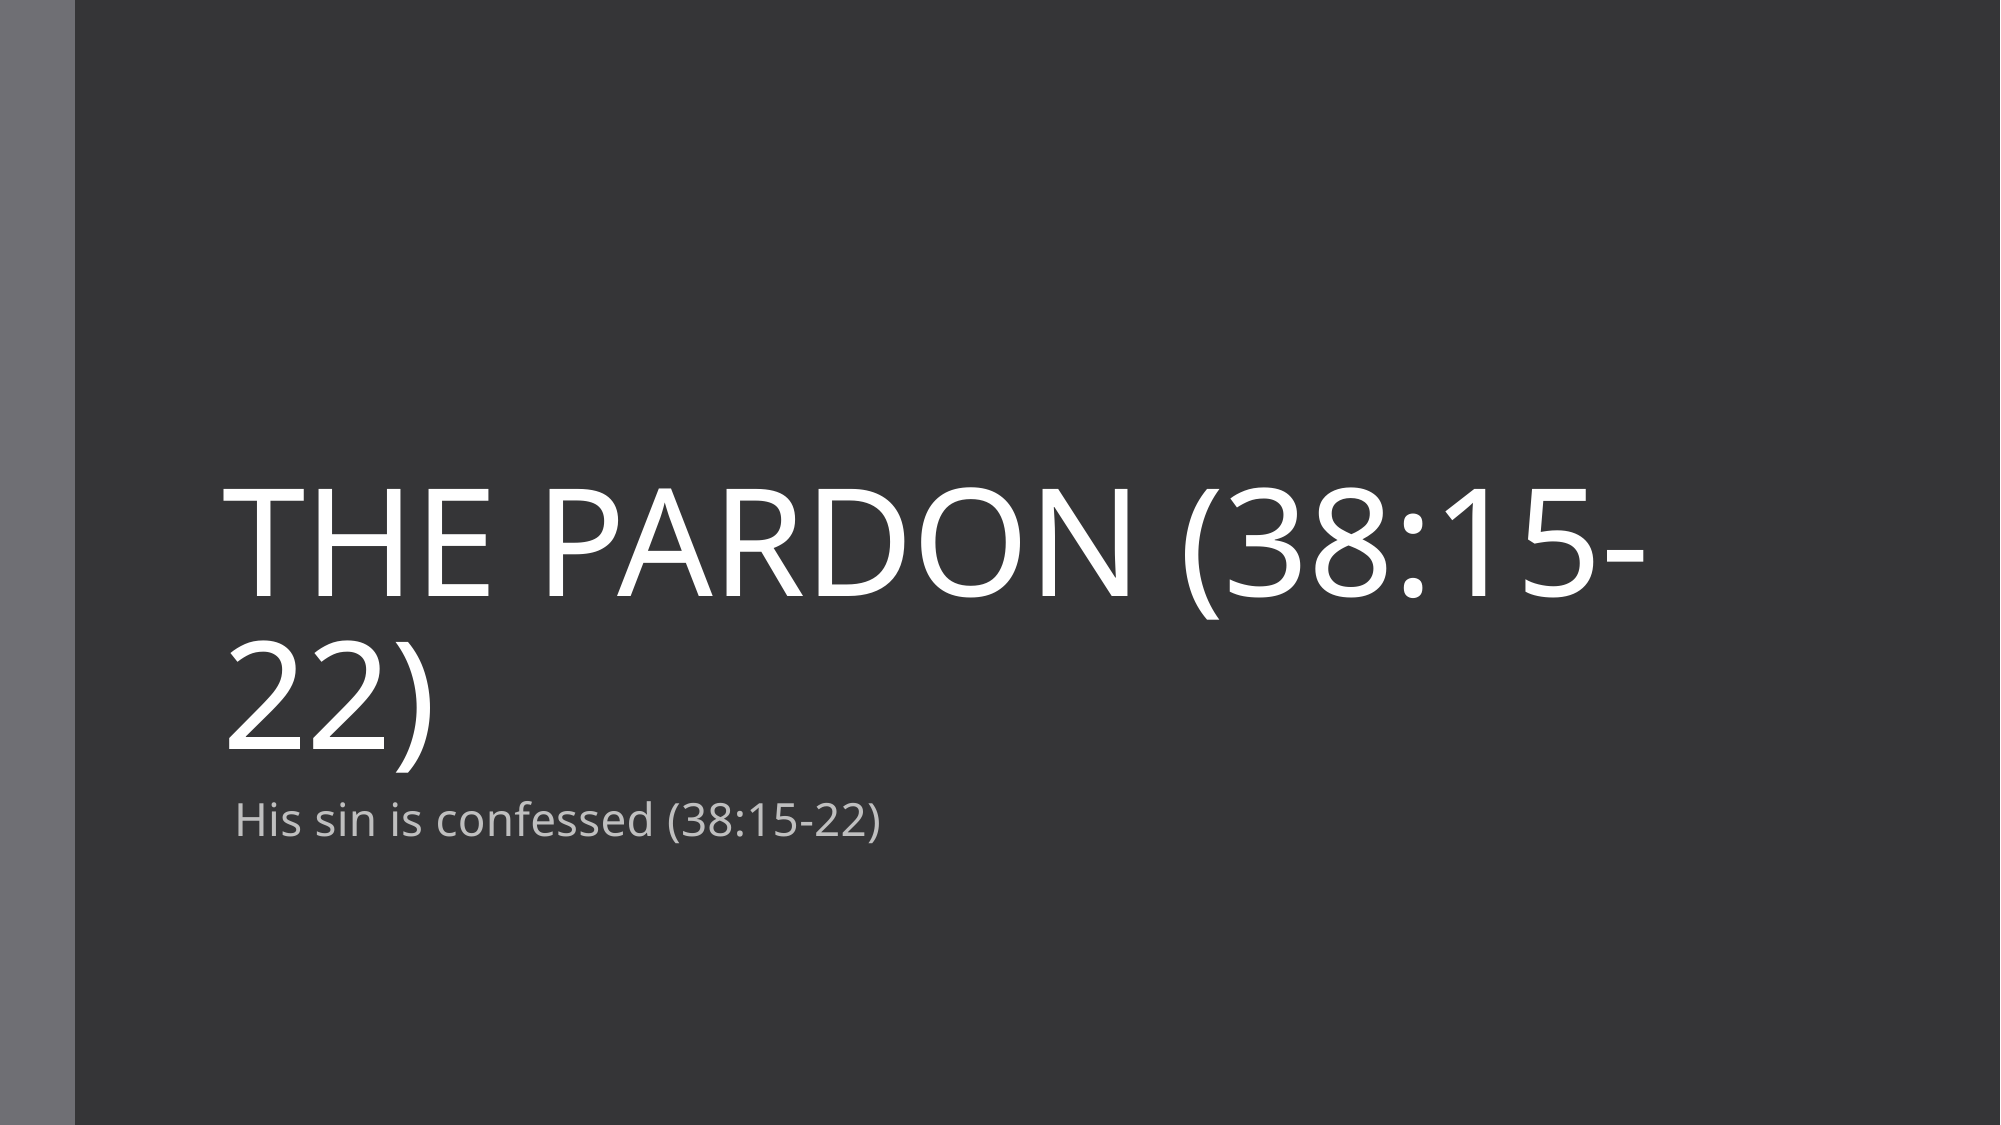

# THE PARDON (38:15-22)
 His sin is confessed (38:15-22)